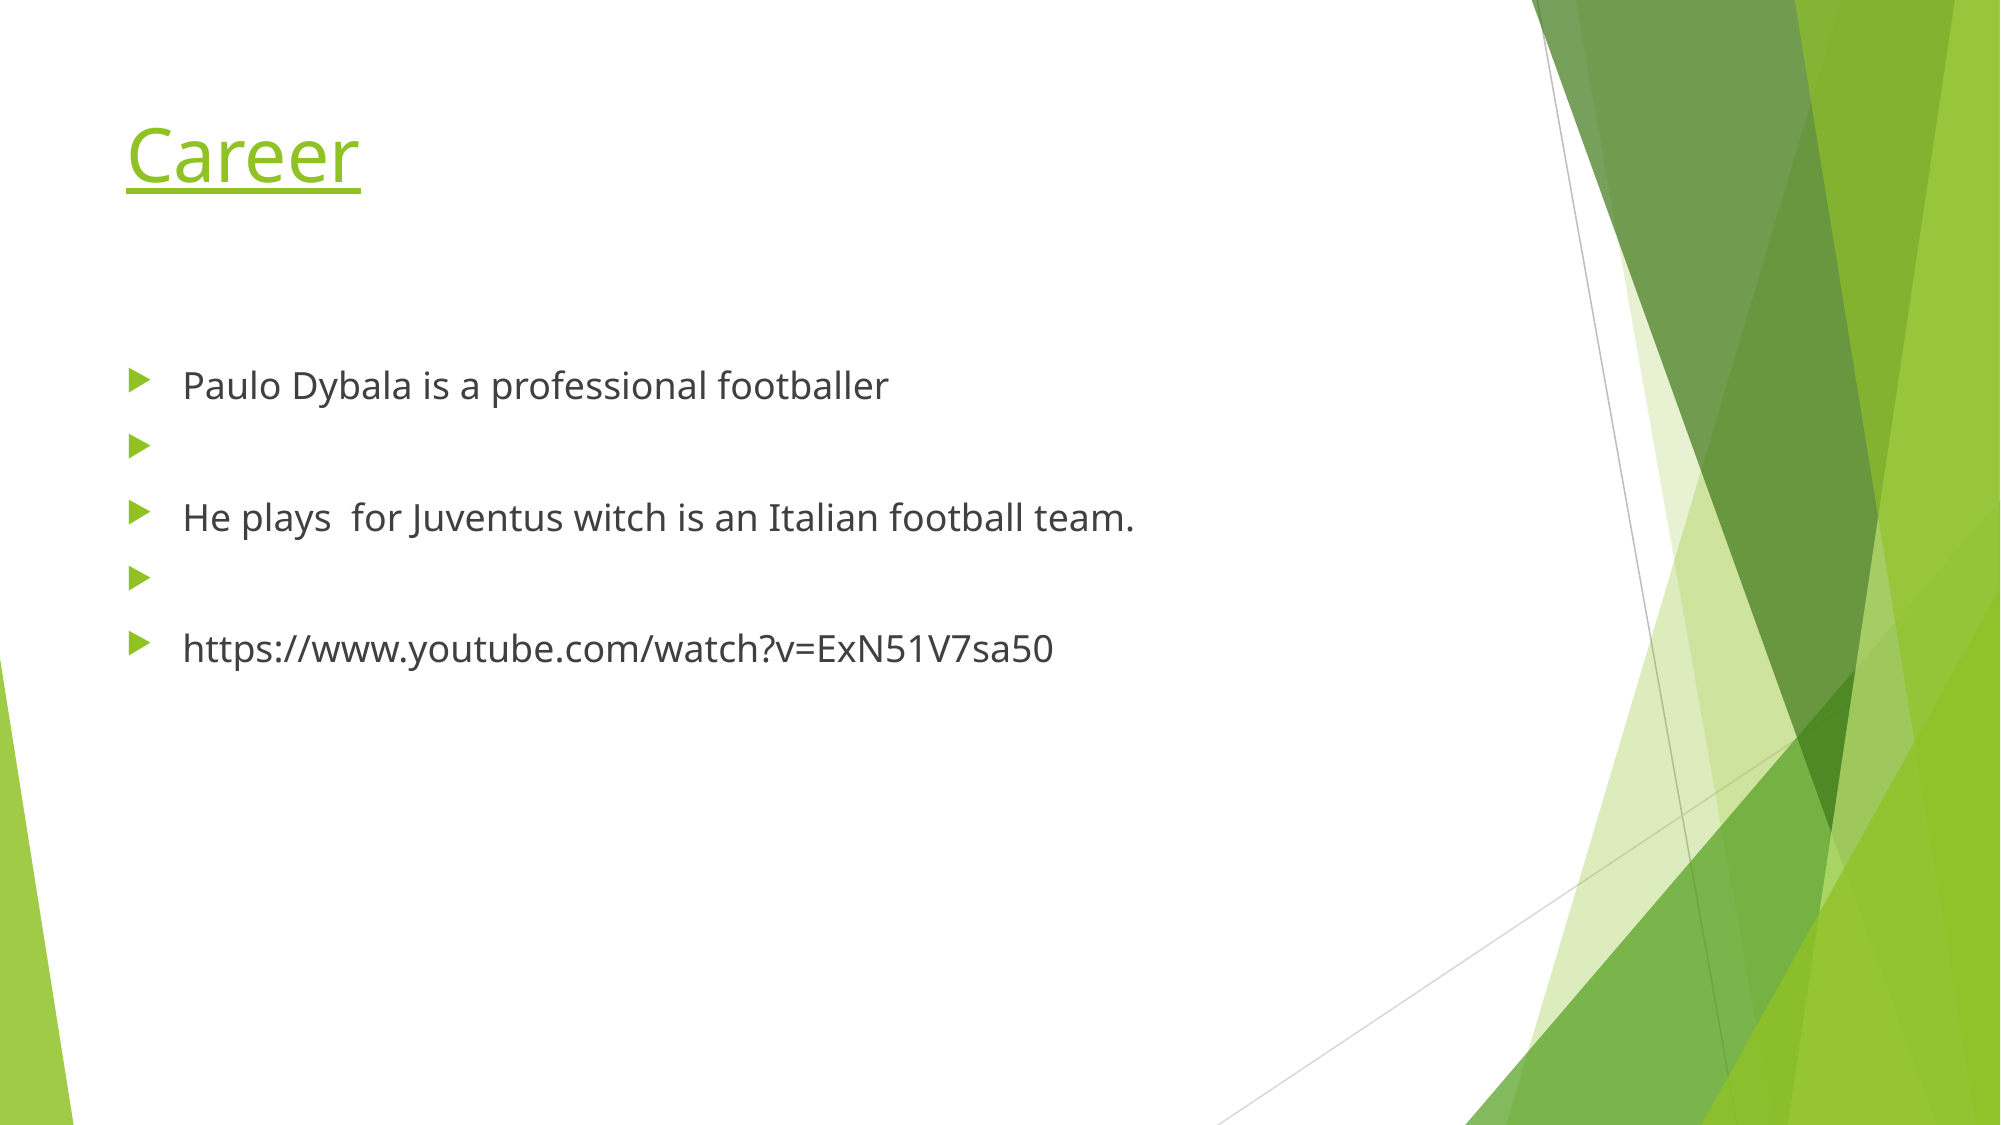

# Career
Paulo Dybala is a professional footballer
He plays for Juventus witch is an Italian football team.
https://www.youtube.com/watch?v=ExN51V7sa50